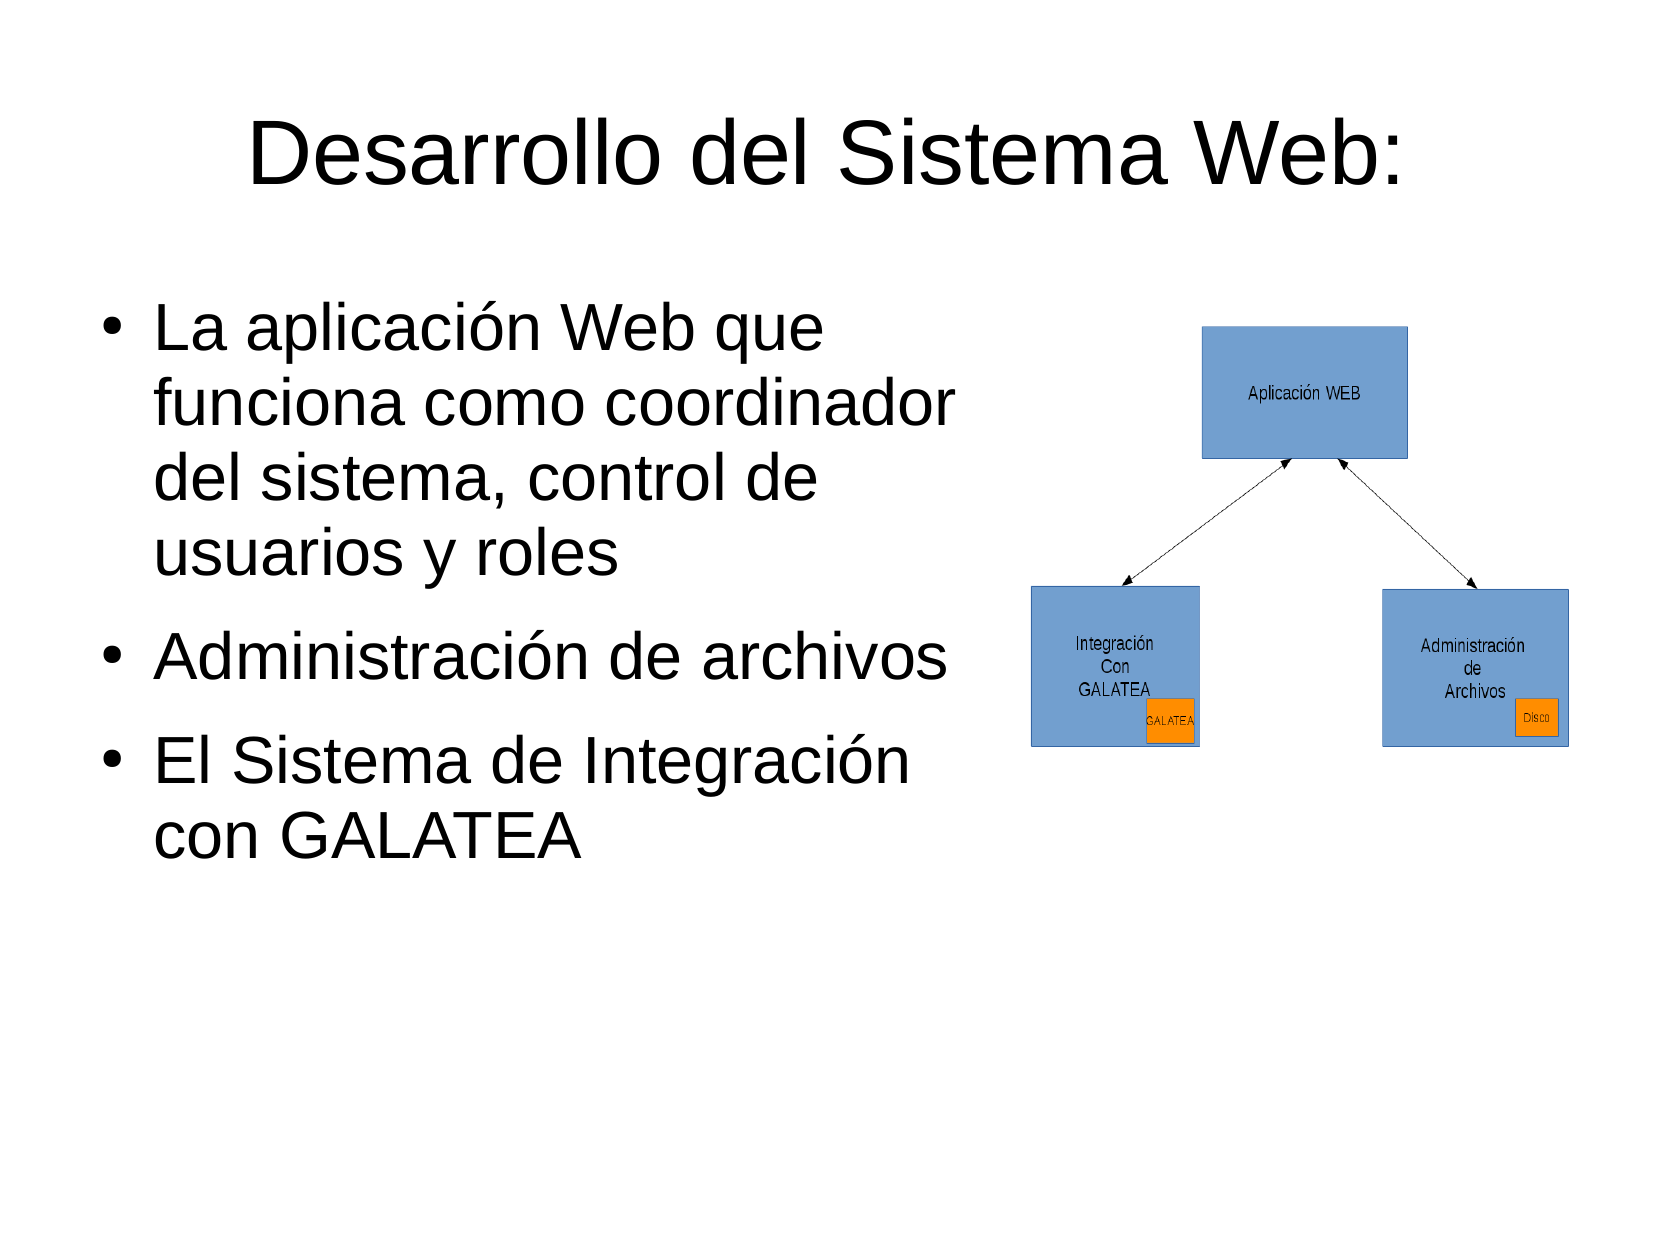

# Desarrollo del Sistema Web:
La aplicación Web que funciona como coordinador del sistema, control de usuarios y roles
Administración de archivos
El Sistema de Integración con GALATEA